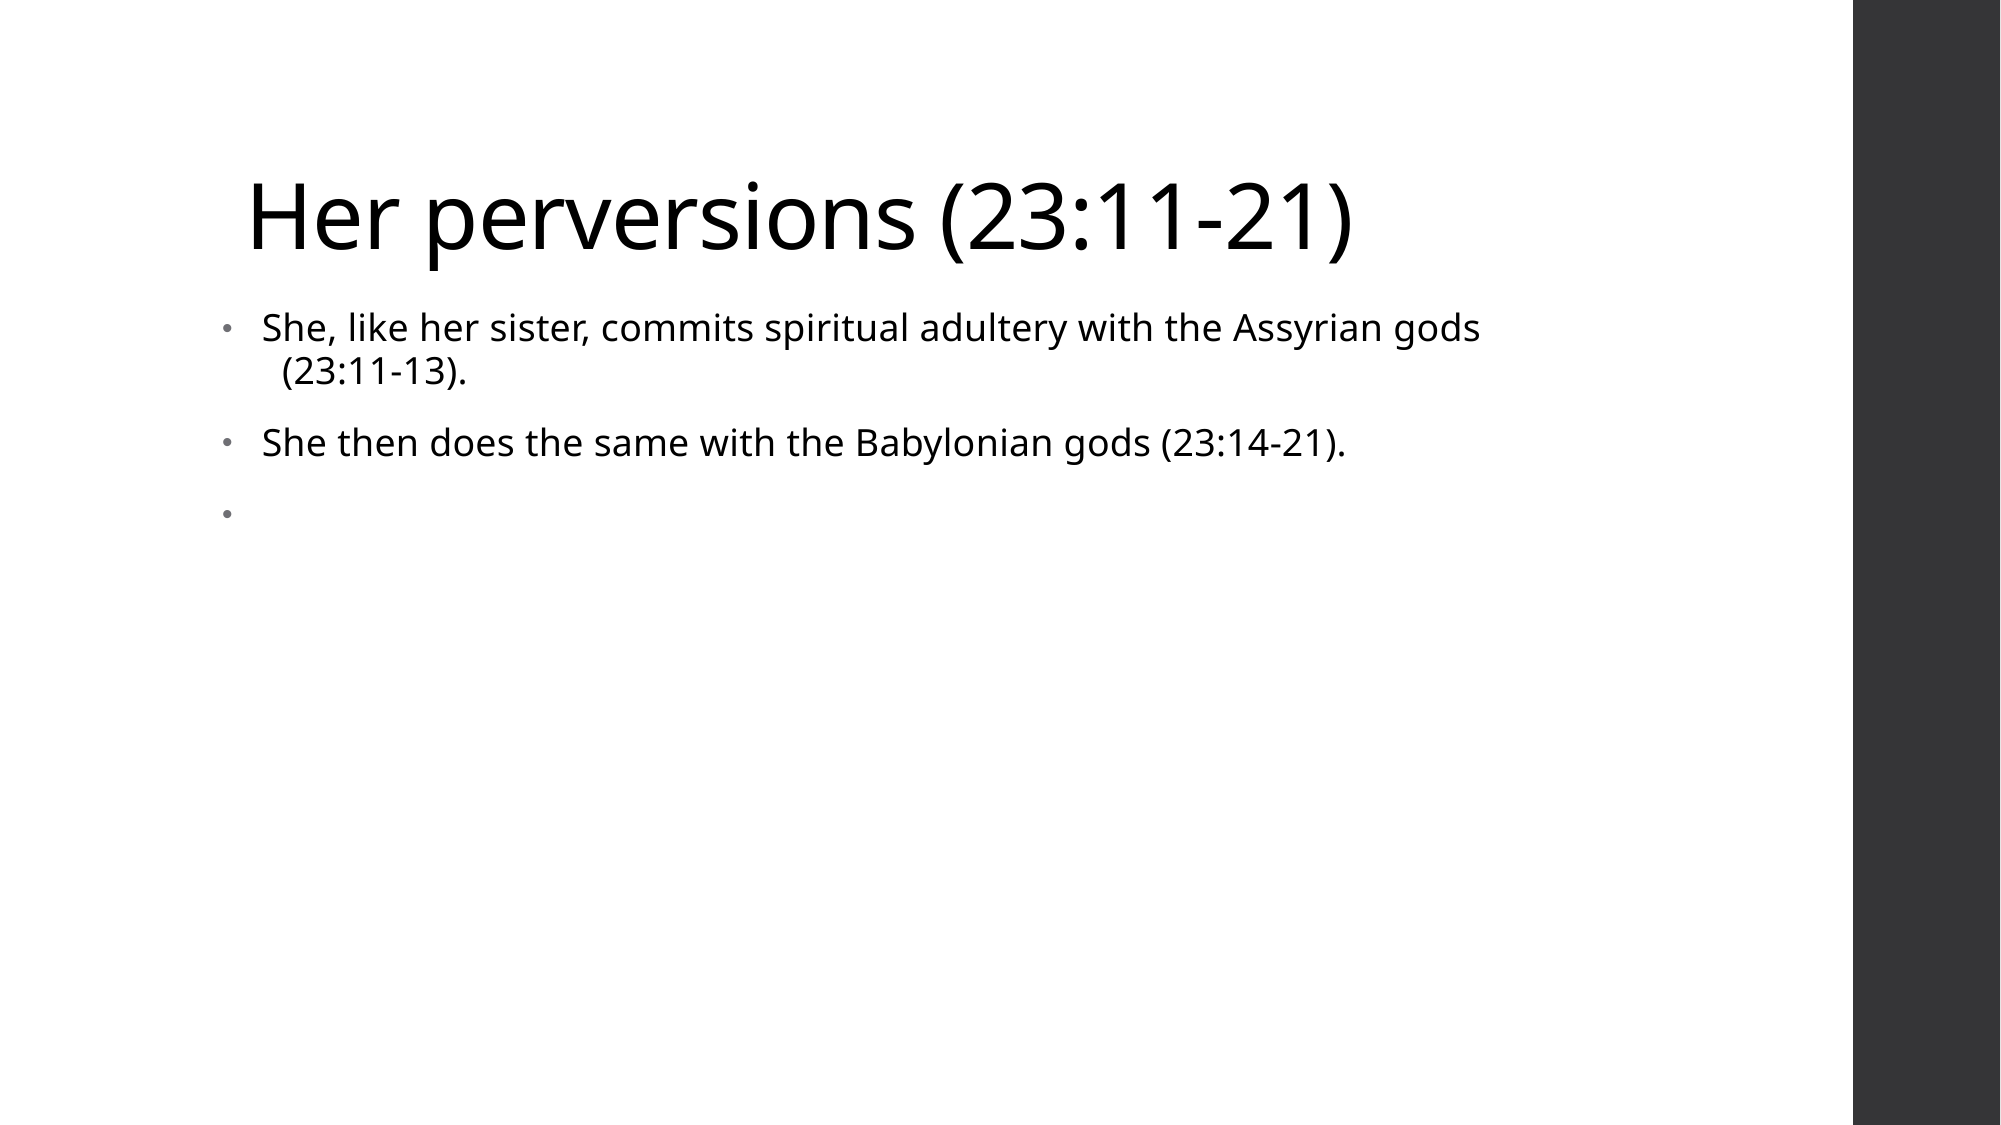

# Her perversions (23:11-21)
 She, like her sister, commits spiritual adultery with the Assyrian gods (23:11-13).
 She then does the same with the Babylonian gods (23:14-21).